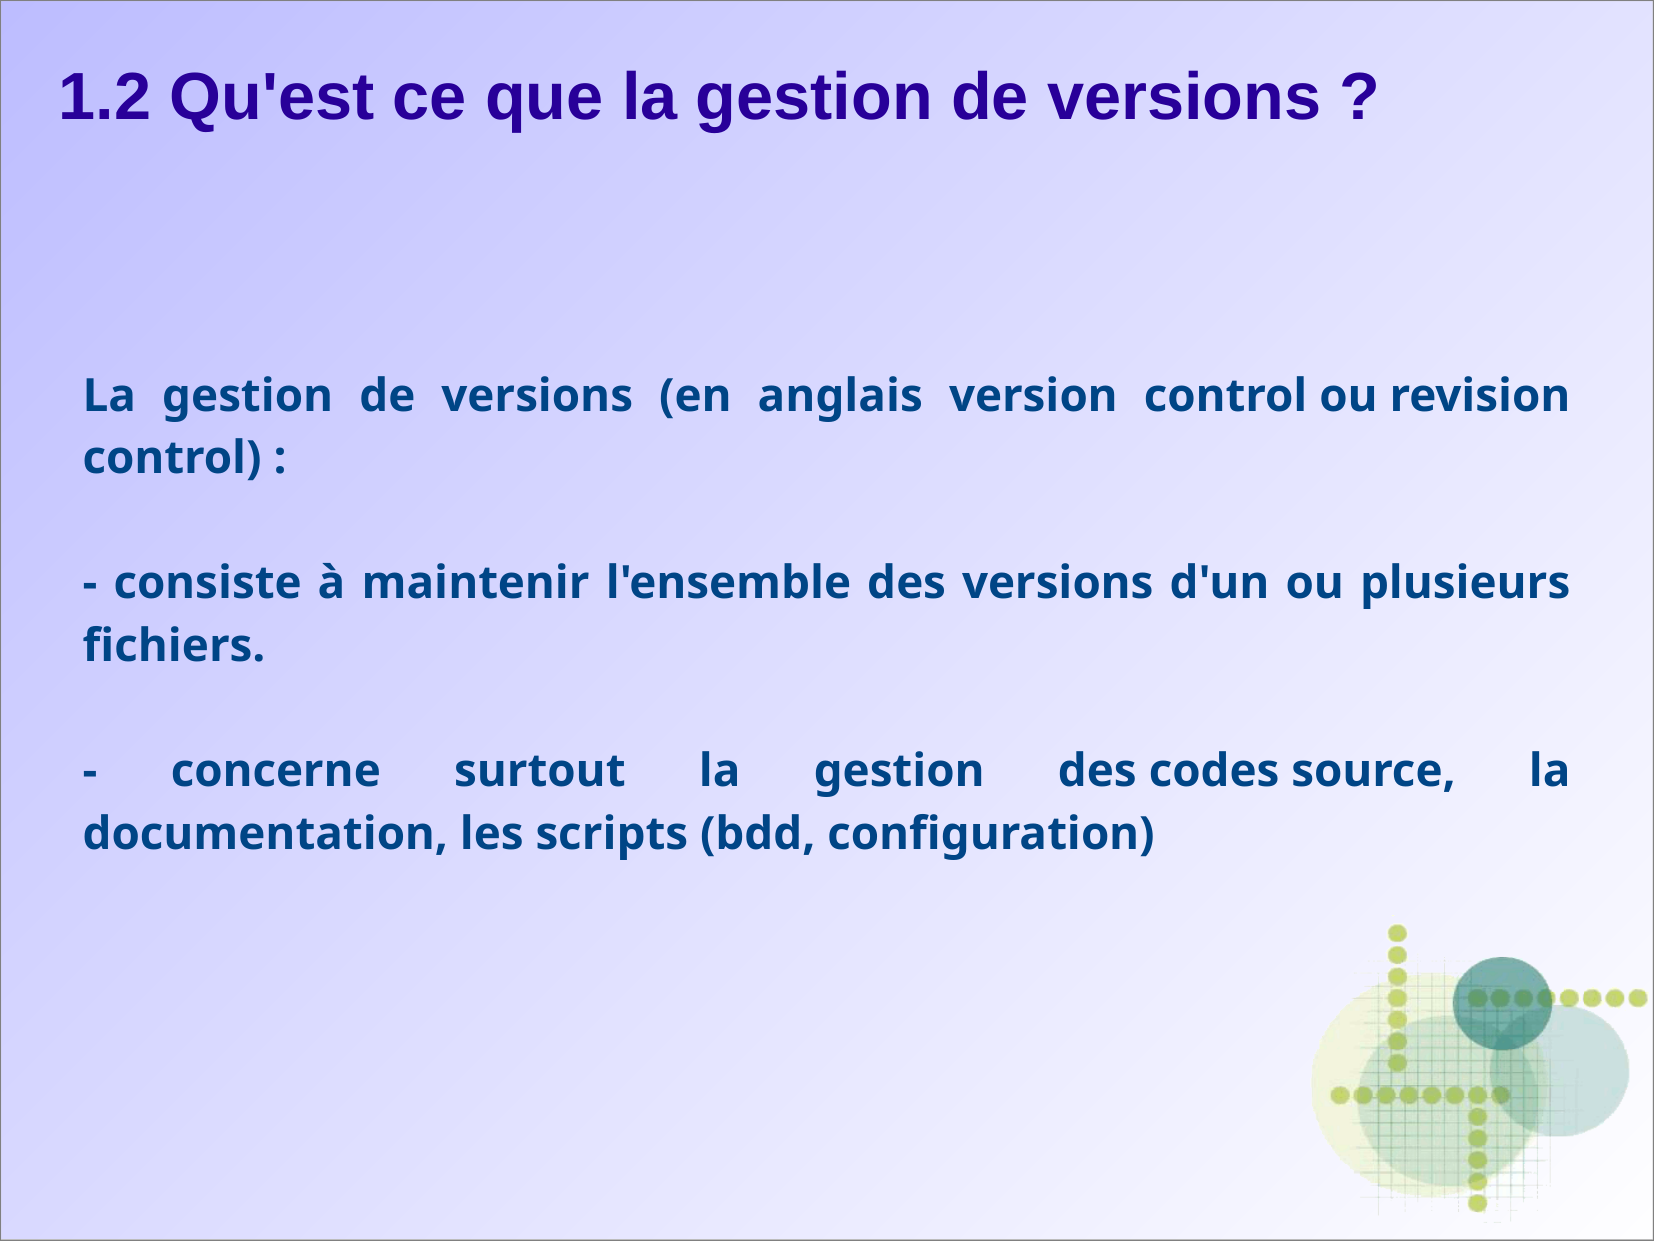

1.2 Qu'est ce que la gestion de versions ?
# La gestion de versions (en anglais version control ou revision control) :
- consiste à maintenir l'ensemble des versions d'un ou plusieurs fichiers.
- concerne surtout la gestion des codes source, la documentation, les scripts (bdd, configuration)